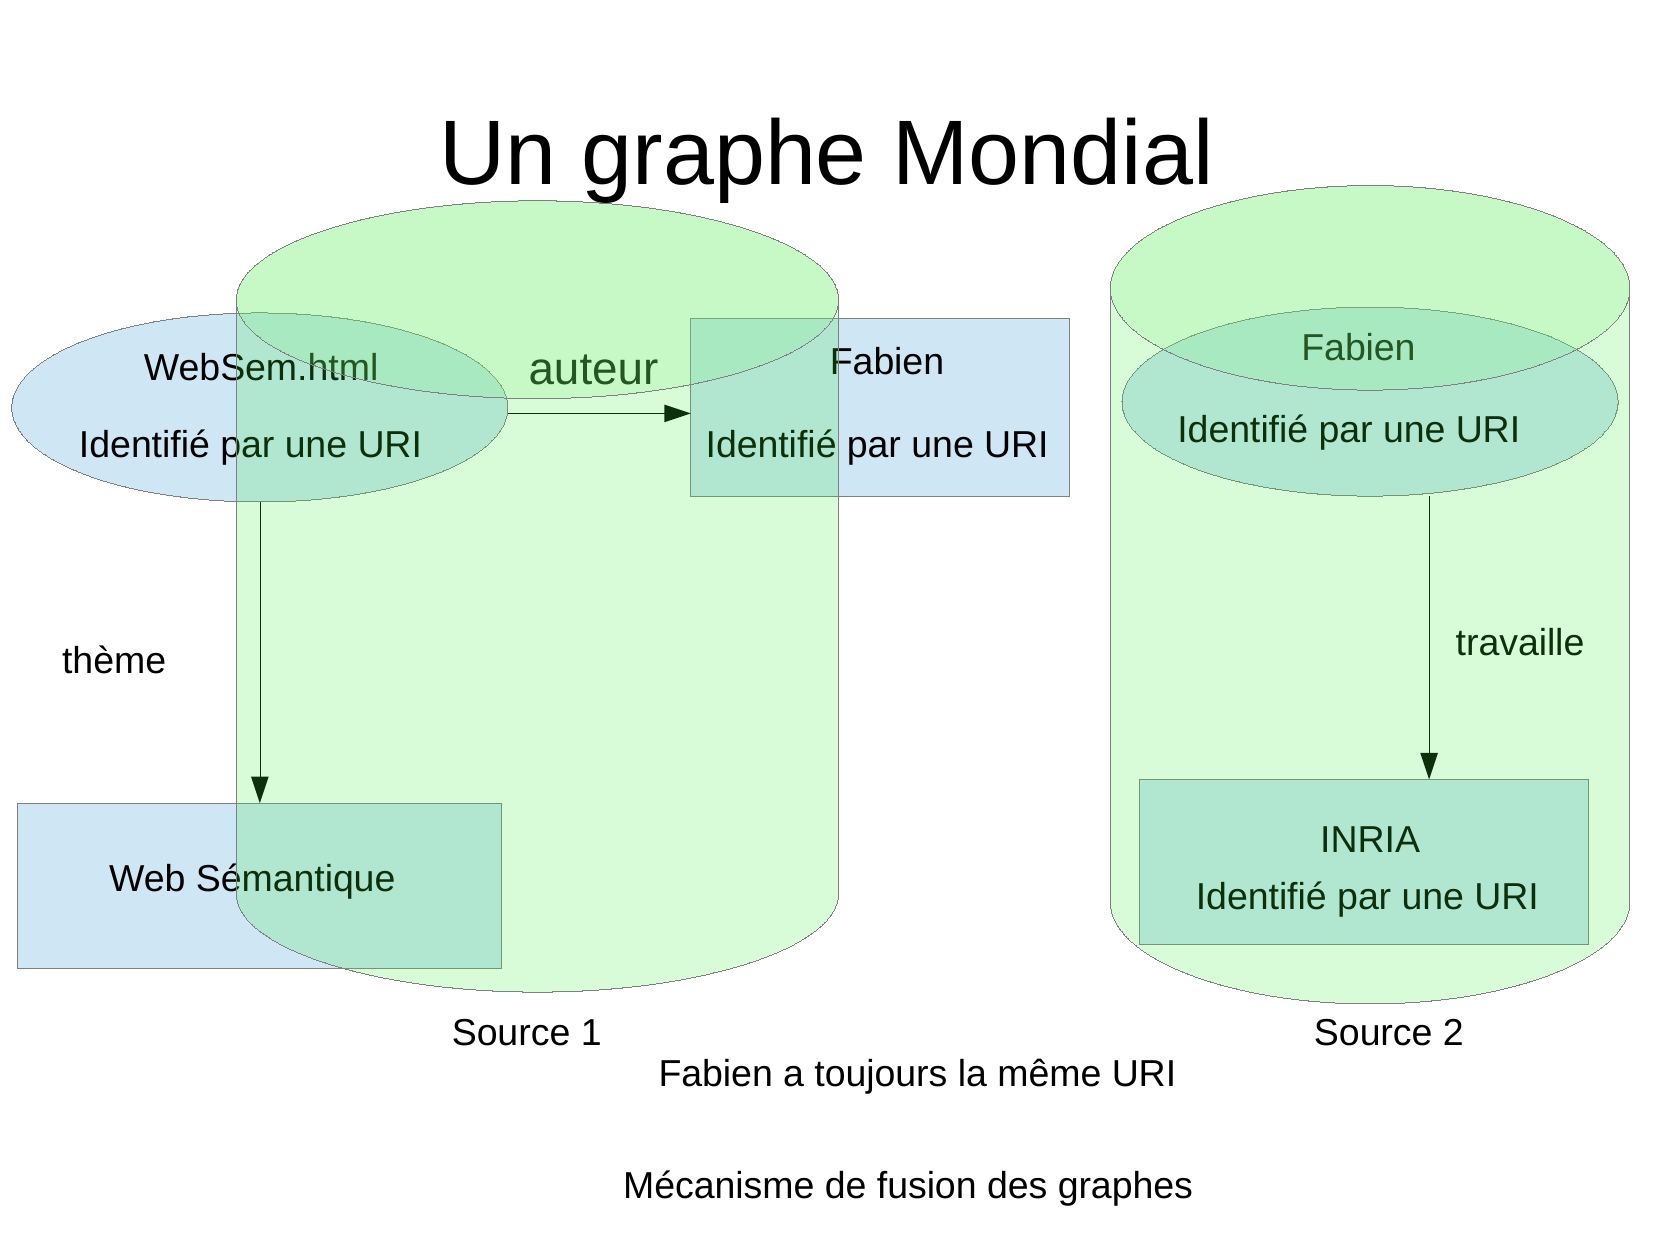

# Un graphe Mondial
Fabien
Fabien
auteur
WebSem.html
Identifié par une URI
Identifié par une URI
Identifié par une URI
travaille
thème
INRIA
Web Sémantique
Identifié par une URI
Source 1
Source 2
Fabien a toujours la même URI
Mécanisme de fusion des graphes